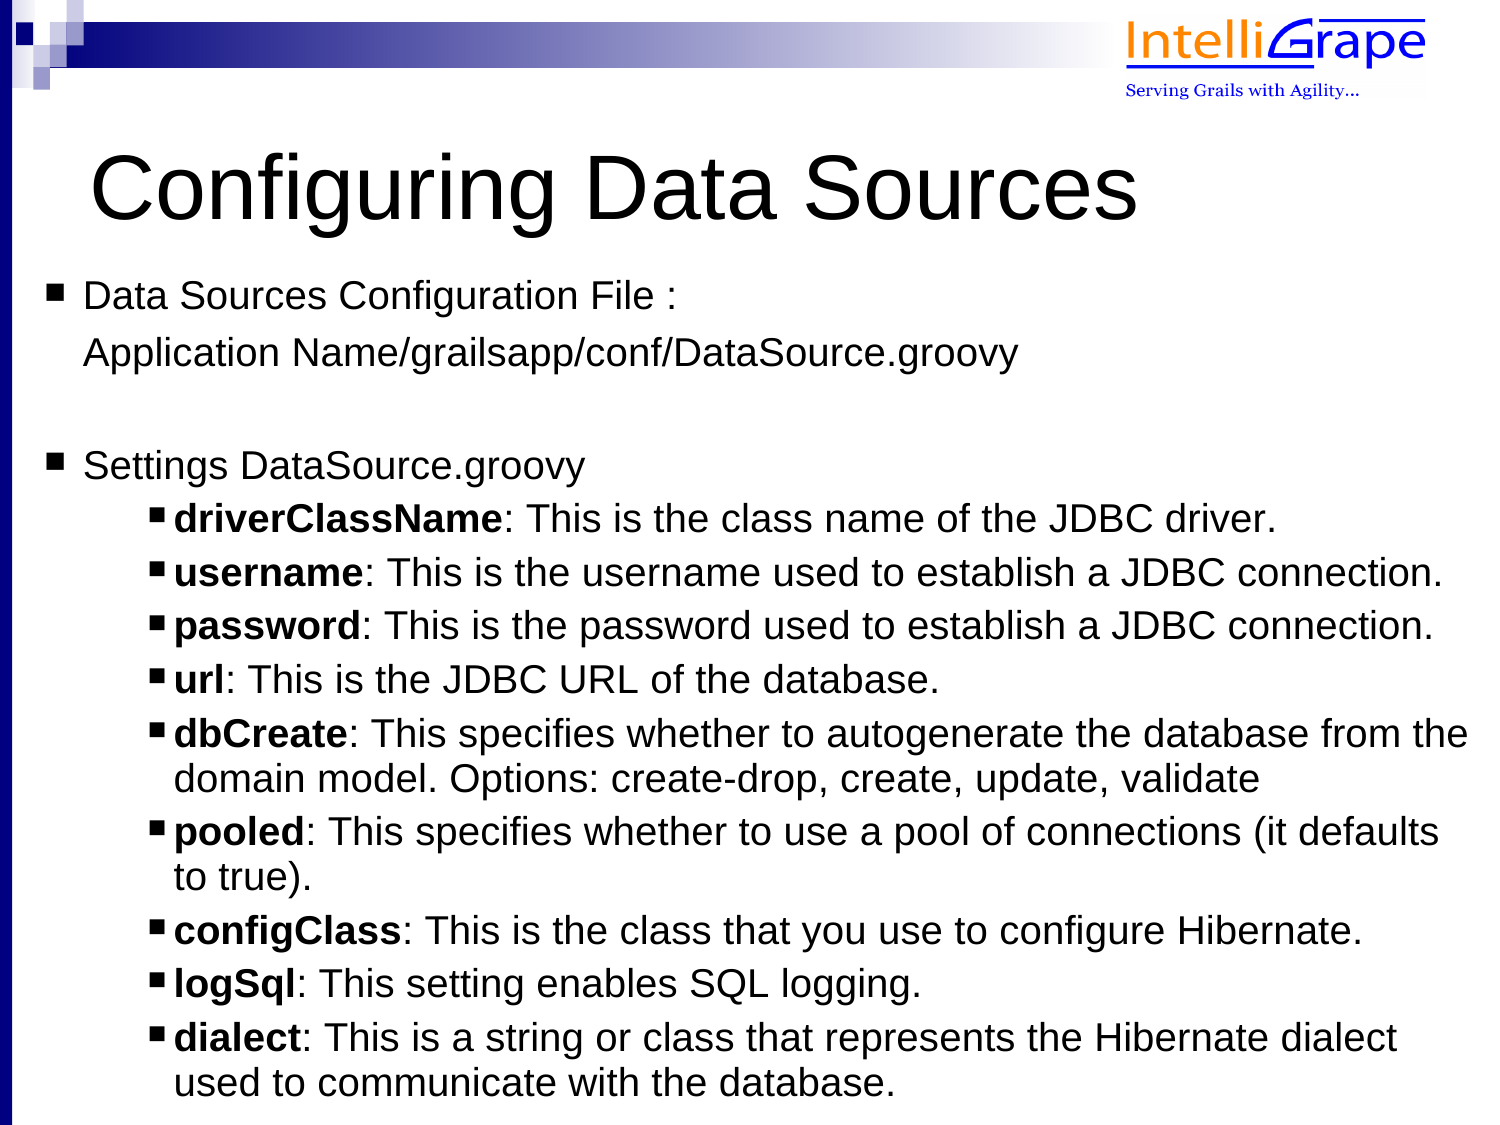

# Configuring Data Sources
Data Sources Configuration File :
Application Name/grailsapp/conf/DataSource.groovy
Settings DataSource.groovy
driverClassName: This is the class name of the JDBC driver.
username: This is the username used to establish a JDBC connection.
password: This is the password used to establish a JDBC connection.
url: This is the JDBC URL of the database.
dbCreate: This specifies whether to autogenerate the database from the domain model. Options: create-drop, create, update, validate
pooled: This specifies whether to use a pool of connections (it defaults to true).
configClass: This is the class that you use to configure Hibernate.
logSql: This setting enables SQL logging.
dialect: This is a string or class that represents the Hibernate dialect used to communicate with the database.